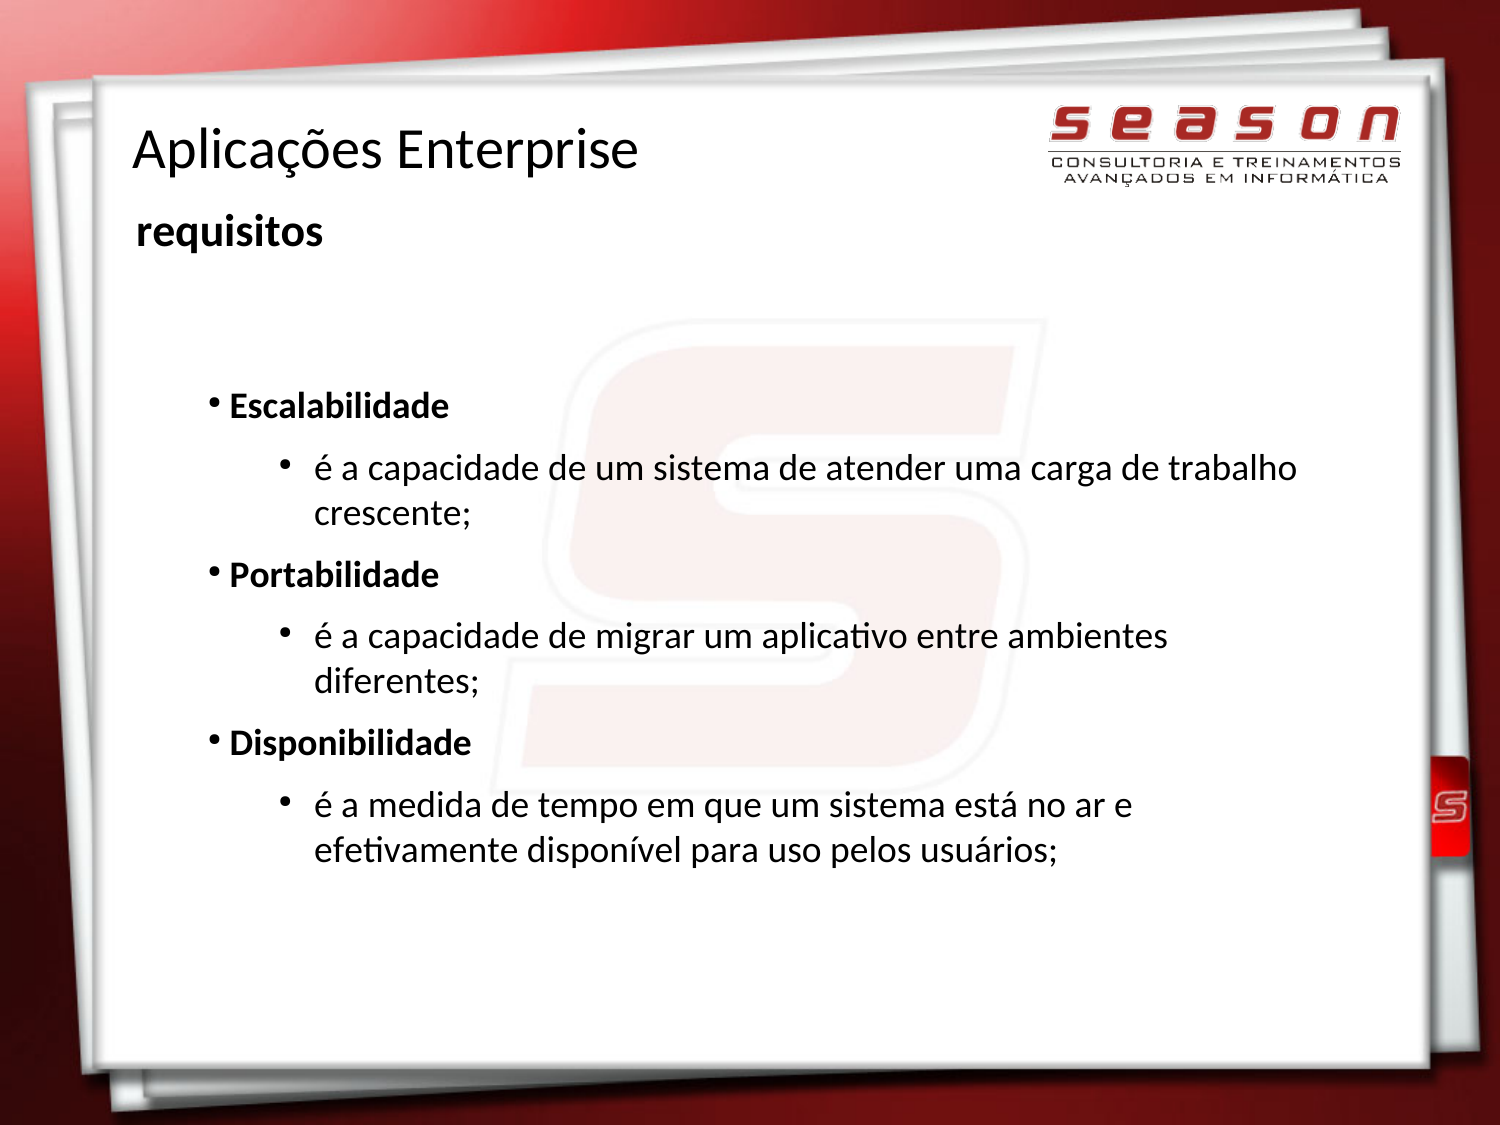

# Aplicações Enterprise
requisitos
 Escalabilidade
é a capacidade de um sistema de atender uma carga de trabalho crescente;
 Portabilidade
é a capacidade de migrar um aplicativo entre ambientes diferentes;
 Disponibilidade
é a medida de tempo em que um sistema está no ar e efetivamente disponível para uso pelos usuários;